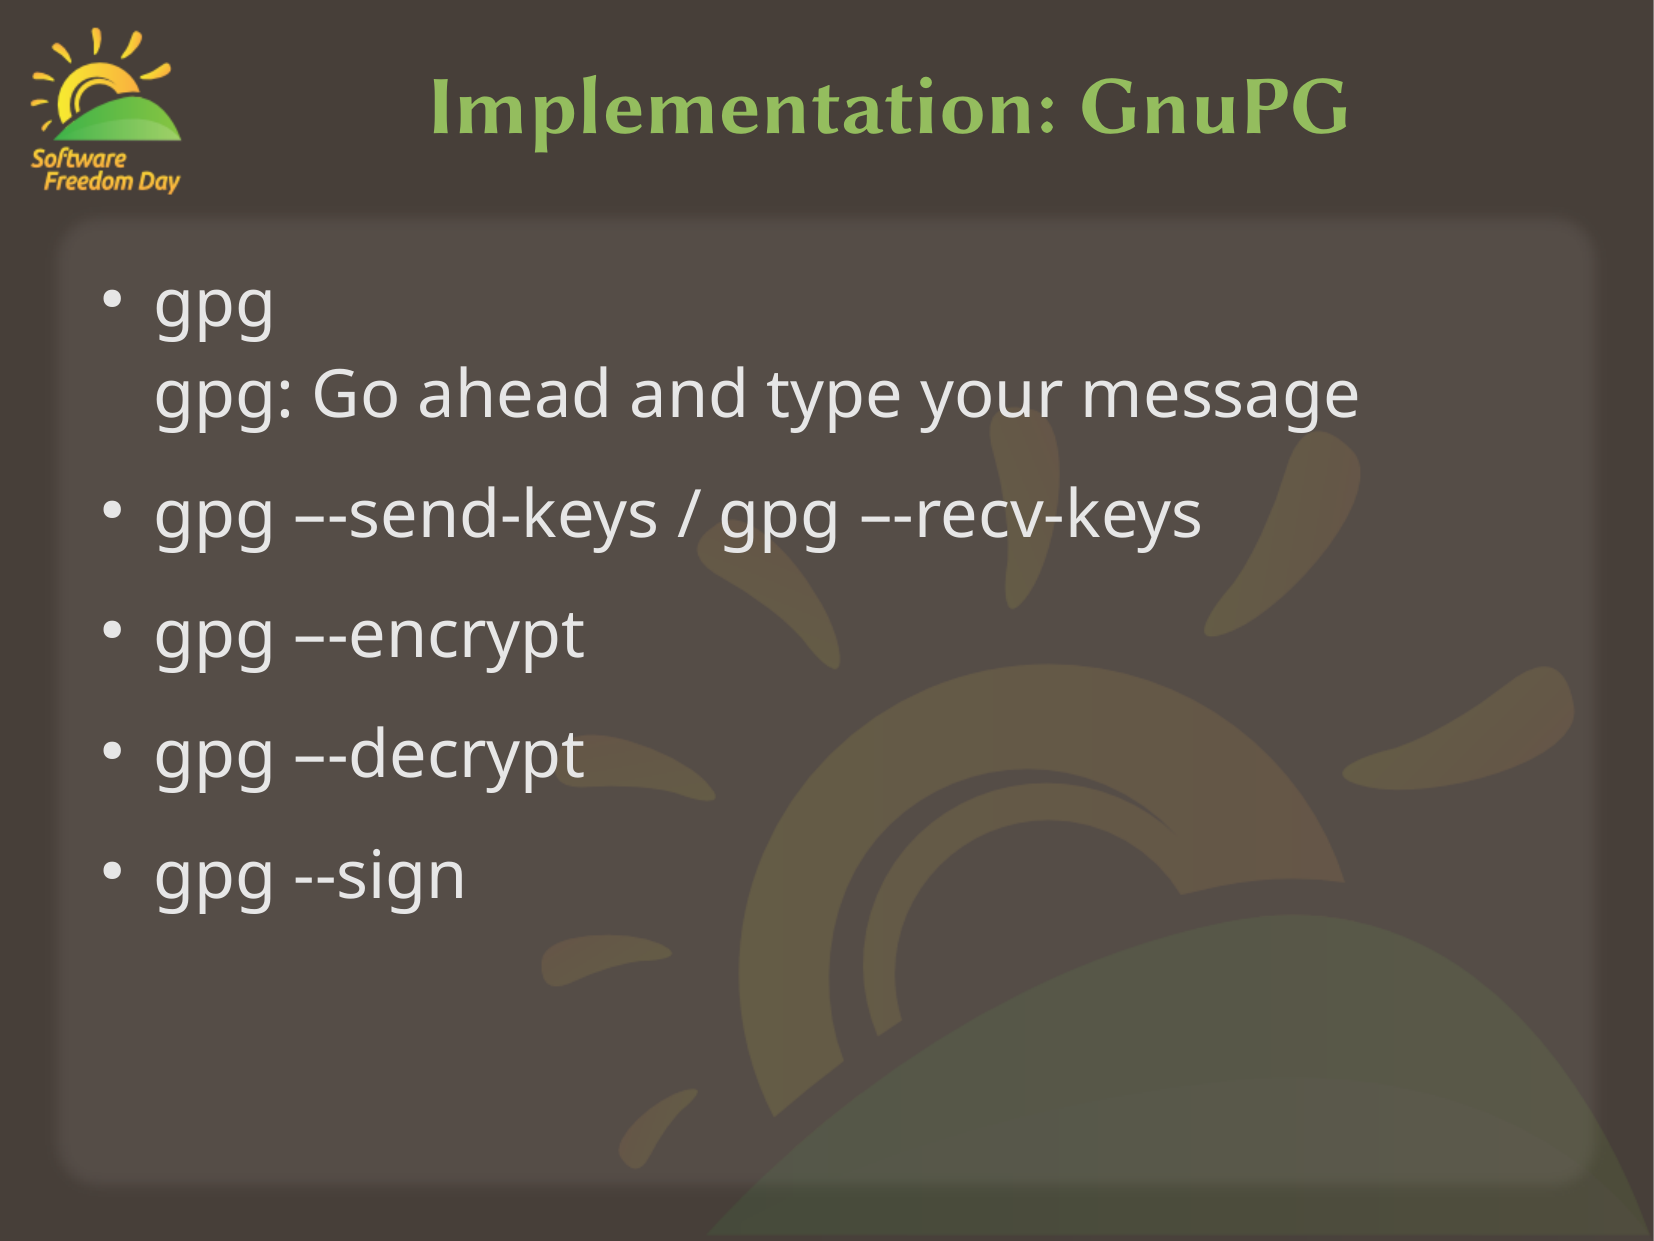

# Implementation: GnuPG
gpg
gpg: Go ahead and type your message
gpg –-send-keys / gpg –-recv-keys
gpg –-encrypt
gpg –-decrypt
gpg --sign